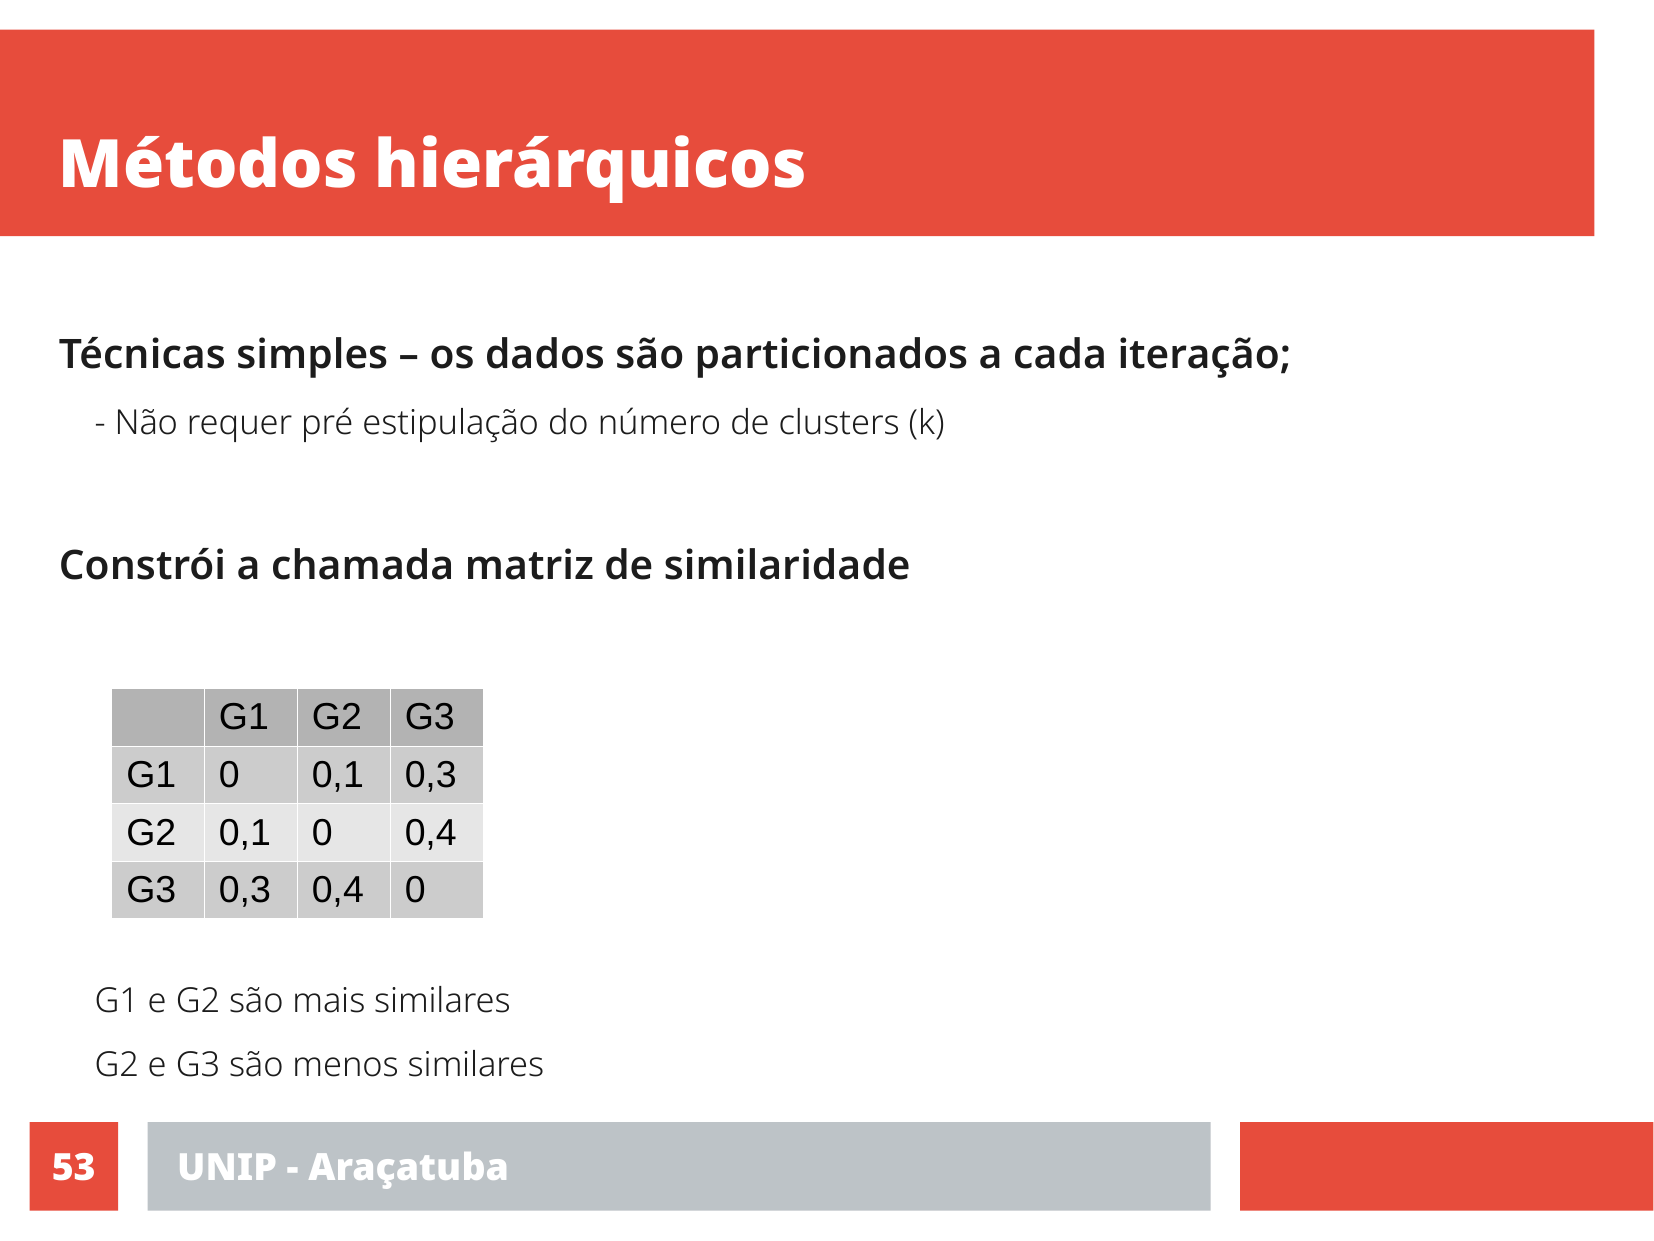

# Métodos hierárquicos
Técnicas simples – os dados são particionados a cada iteração;
- Não requer pré estipulação do número de clusters (k)
Constrói a chamada matriz de similaridade
G1 e G2 são mais similares
G2 e G3 são menos similares
| | G1 | G2 | G3 |
| --- | --- | --- | --- |
| G1 | 0 | 0,1 | 0,3 |
| G2 | 0,1 | 0 | 0,4 |
| G3 | 0,3 | 0,4 | 0 |
53
UNIP - Araçatuba